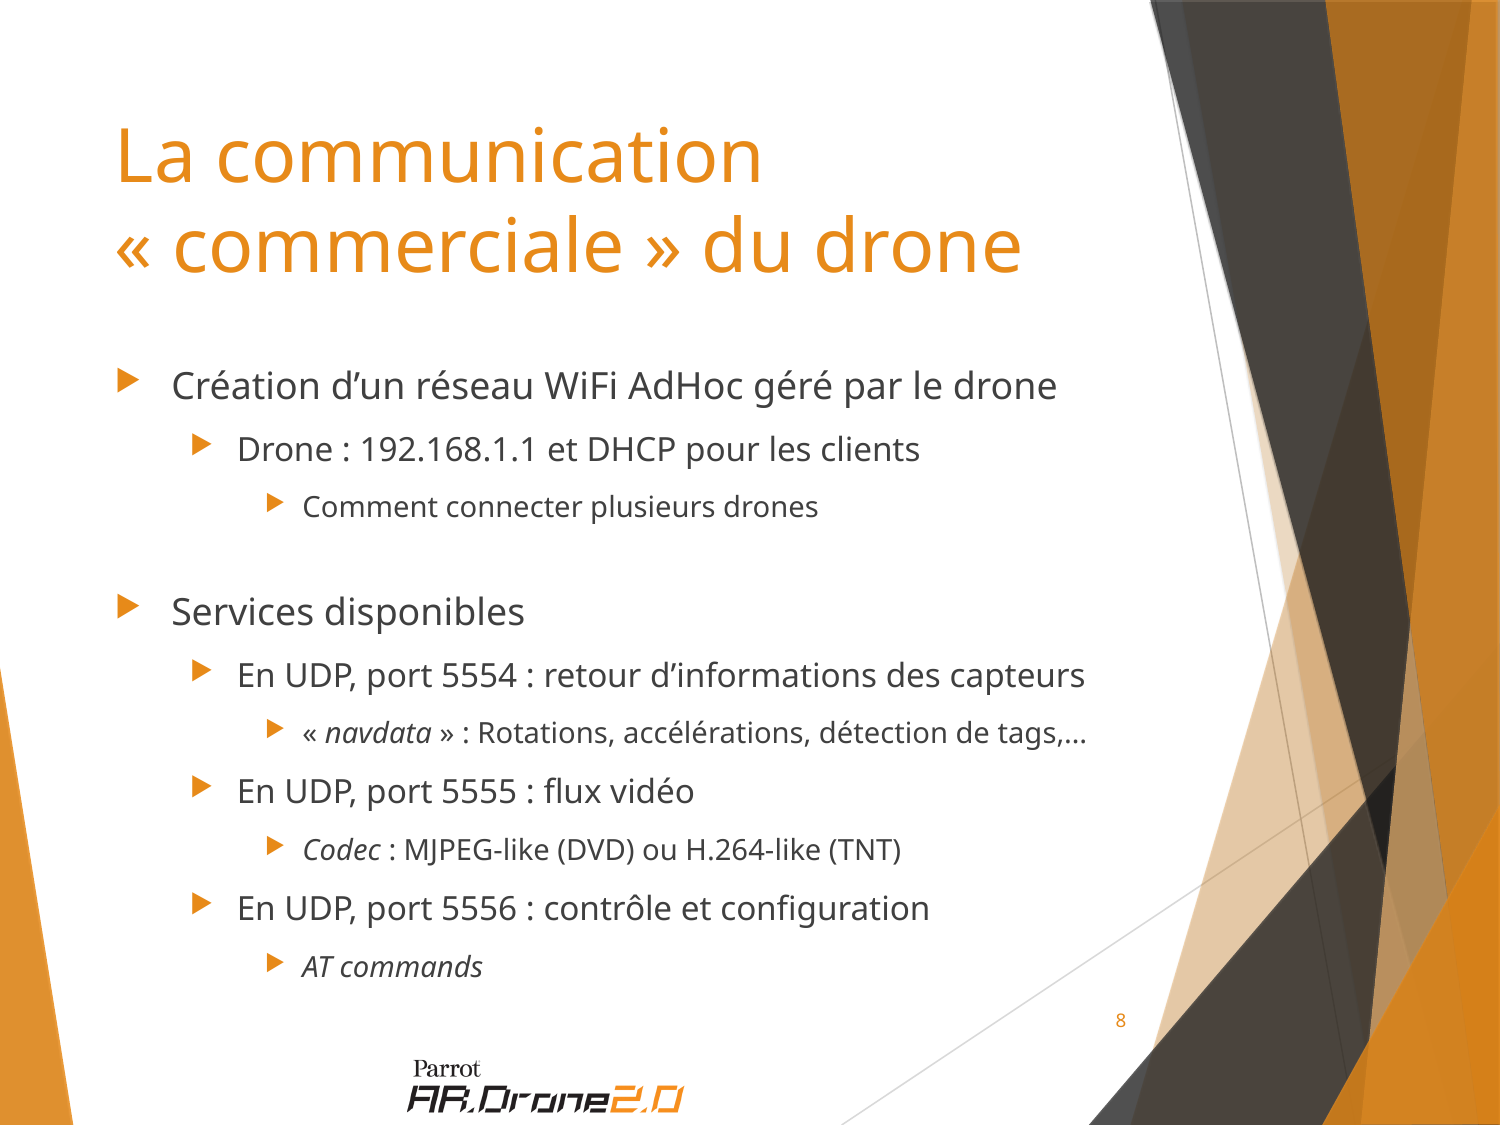

La communication « commerciale » du drone
# Création d’un réseau WiFi AdHoc géré par le drone
Drone : 192.168.1.1 et DHCP pour les clients
Comment connecter plusieurs drones
Services disponibles
En UDP, port 5554 : retour d’informations des capteurs
« navdata » : Rotations, accélérations, détection de tags,…
En UDP, port 5555 : flux vidéo
Codec : MJPEG-like (DVD) ou H.264-like (TNT)
En UDP, port 5556 : contrôle et configuration
AT commands